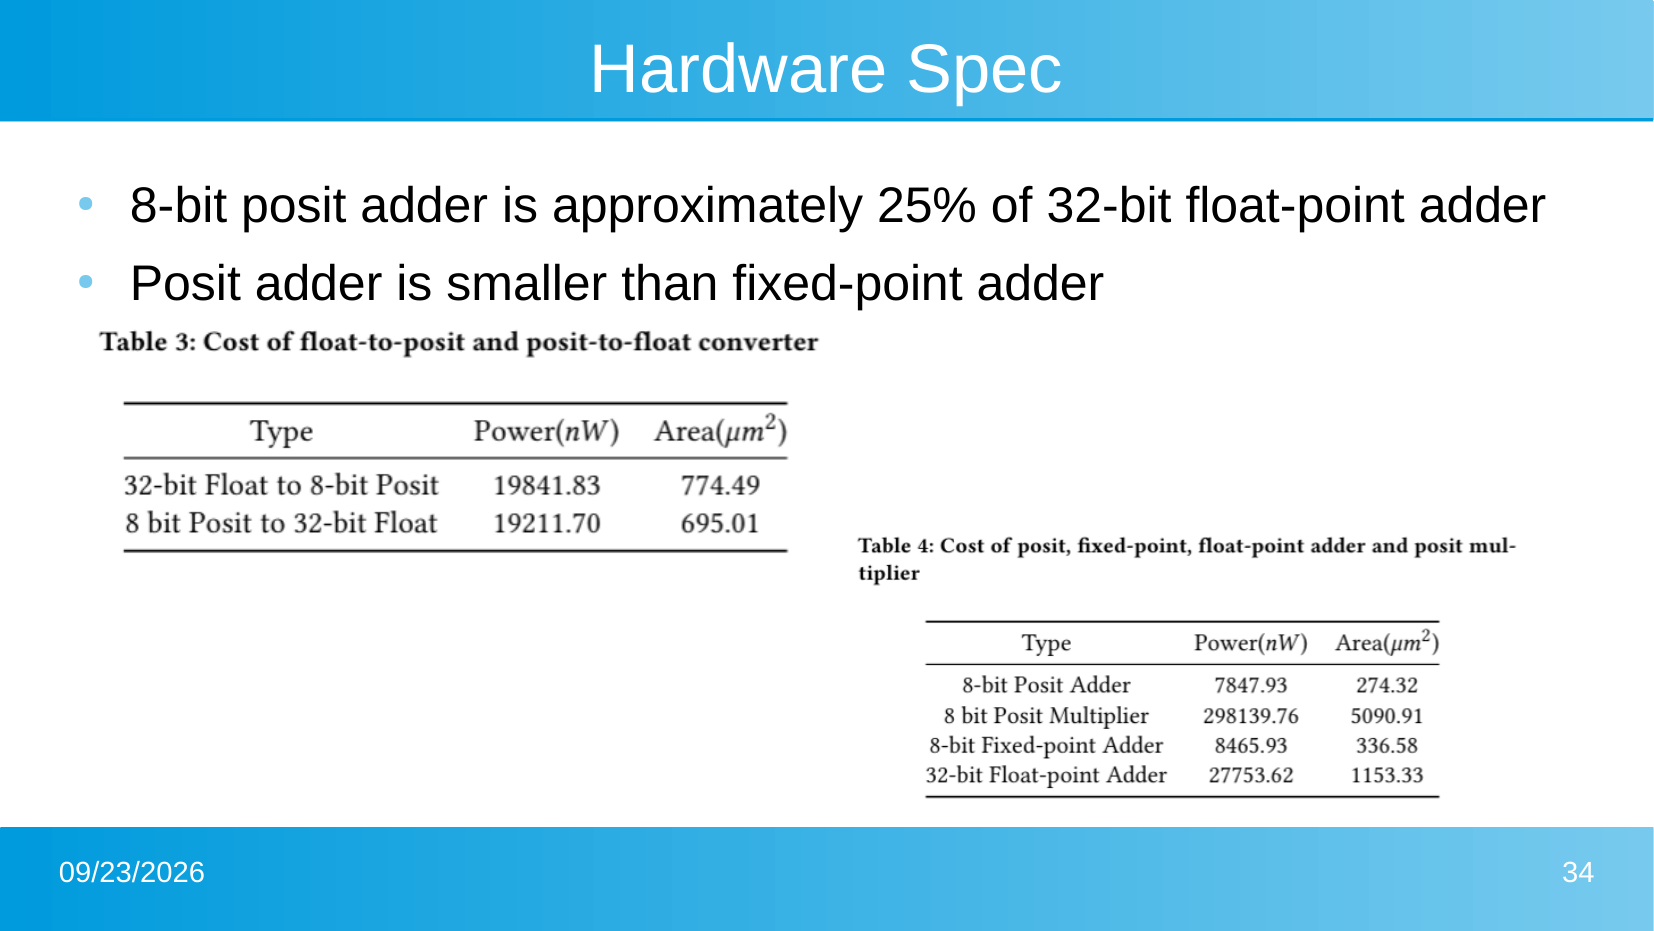

# Hardware Spec
8-bit posit adder is approximately 25% of 32-bit float-point adder
Posit adder is smaller than fixed-point adder
34